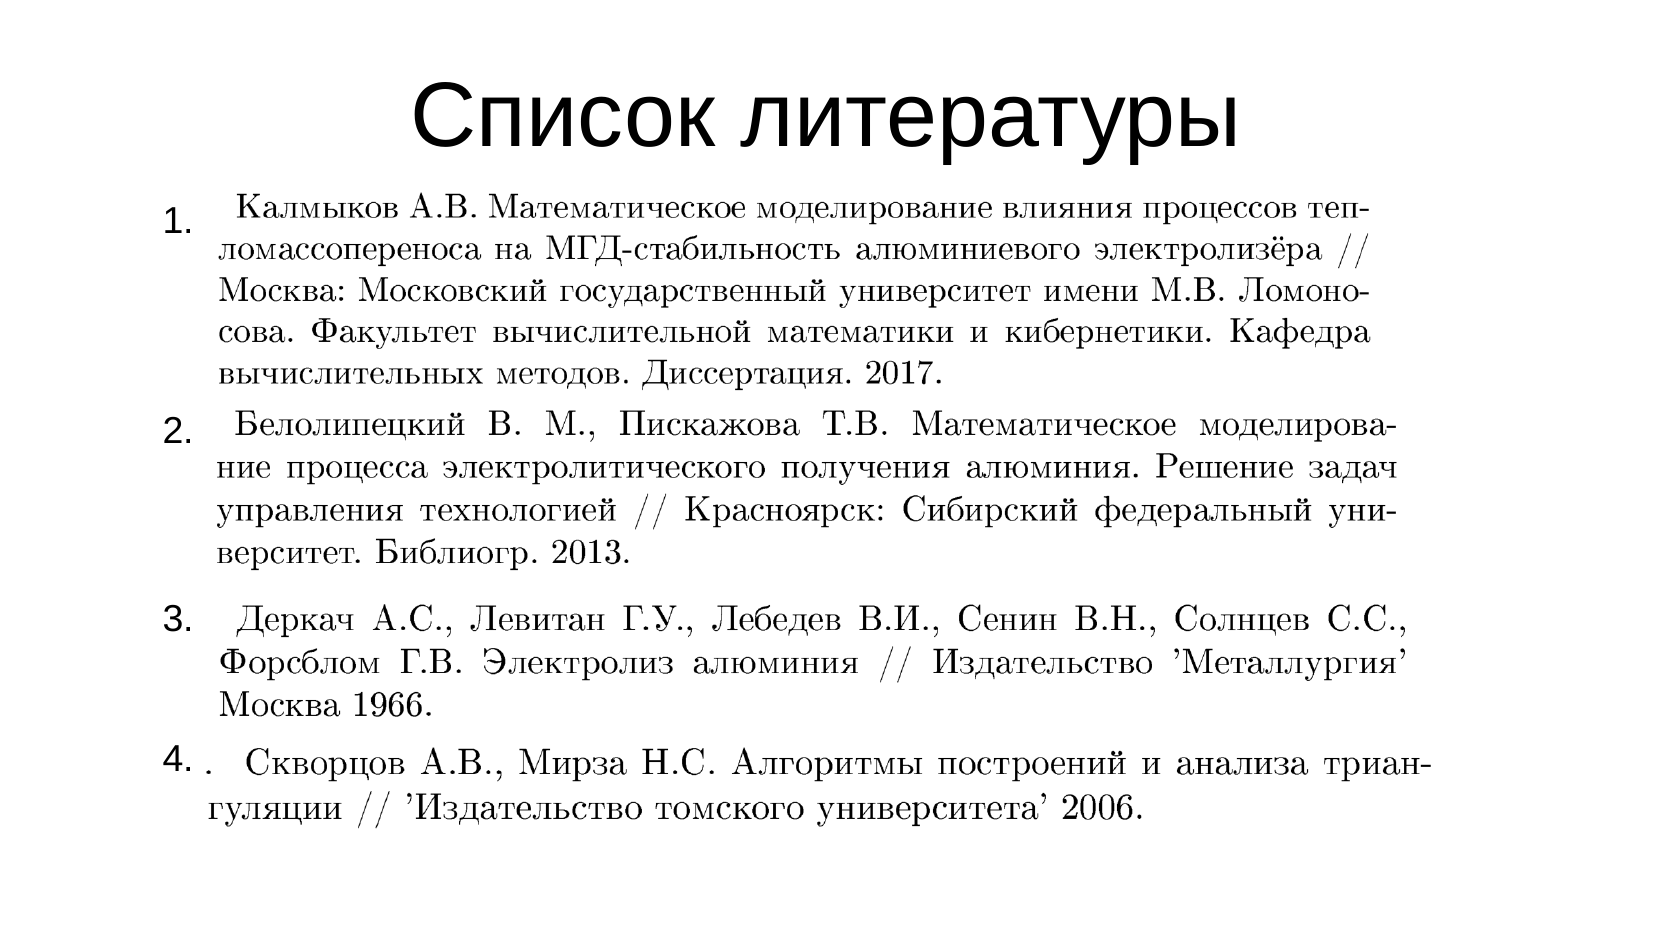

# Список литературы
1.
2.
3.
4.